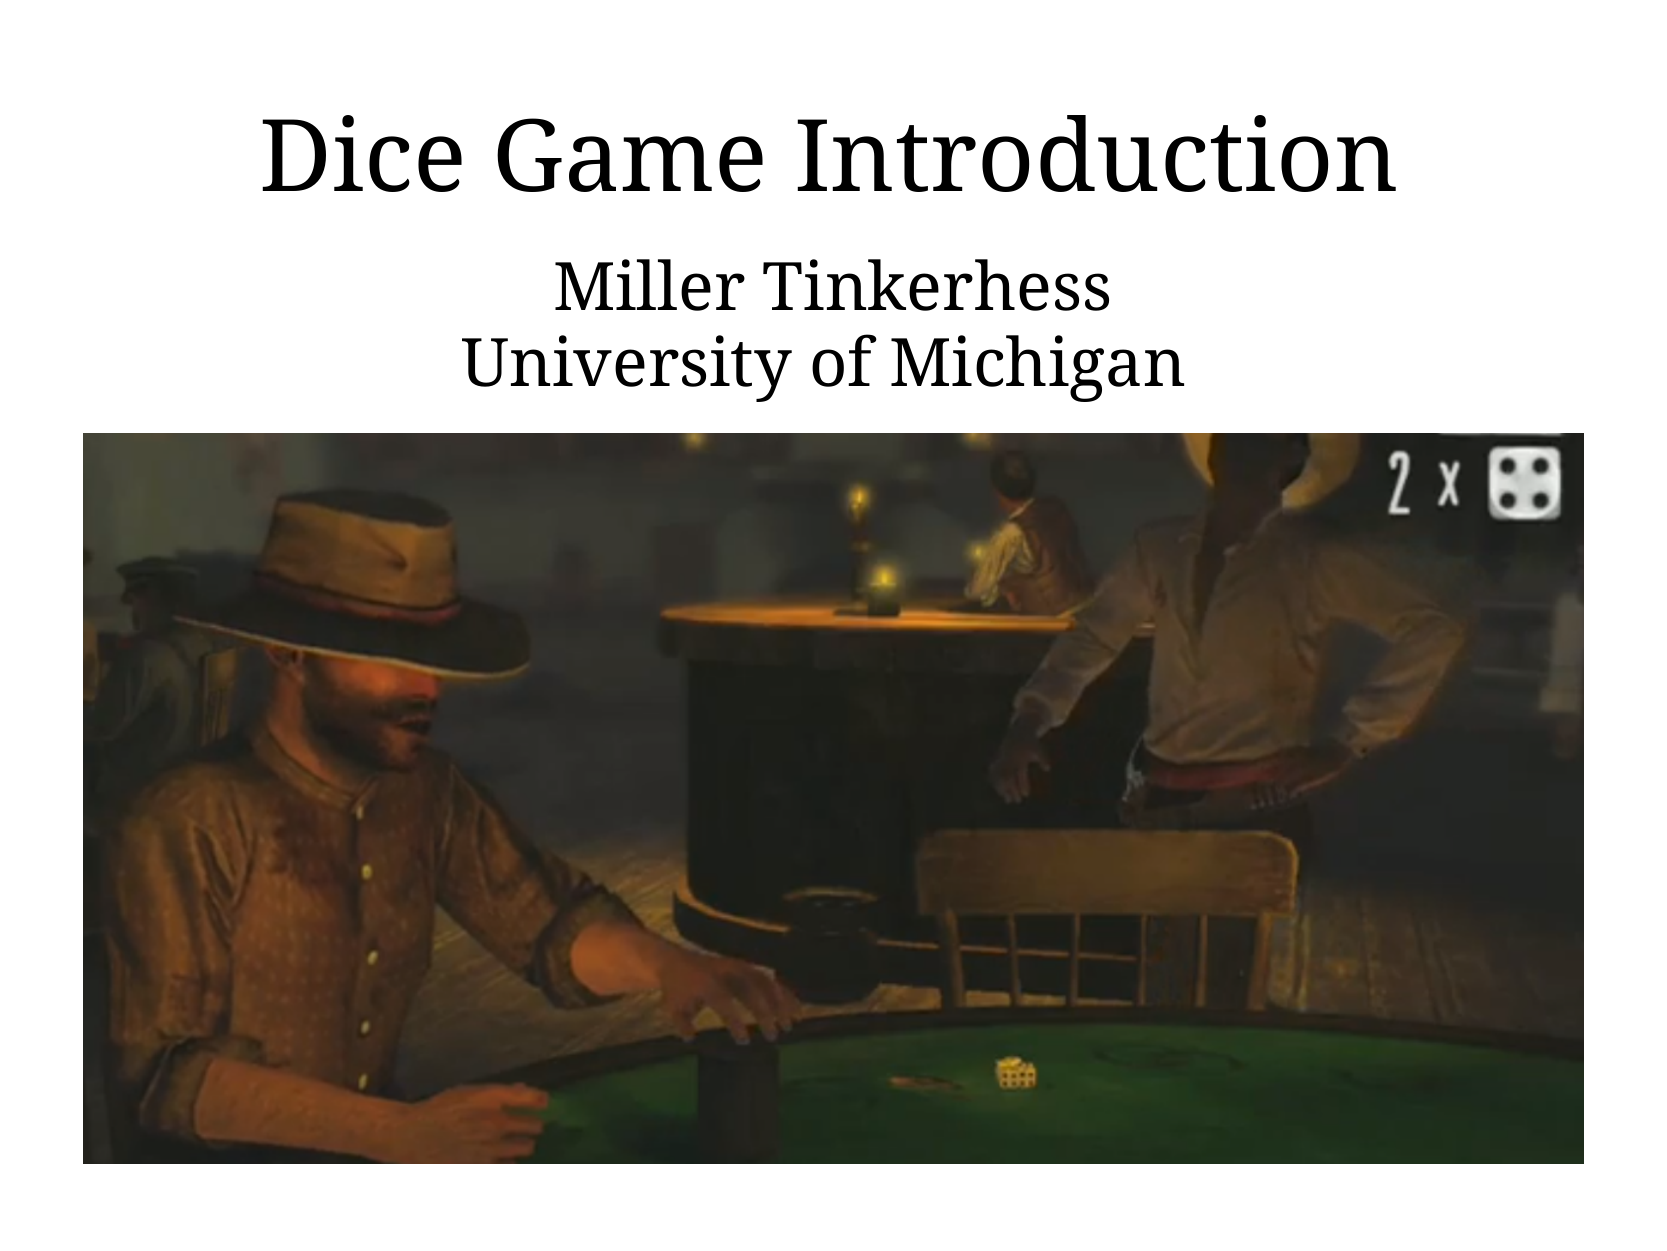

# Dice Game Introduction
Miller Tinkerhess
University of Michigan